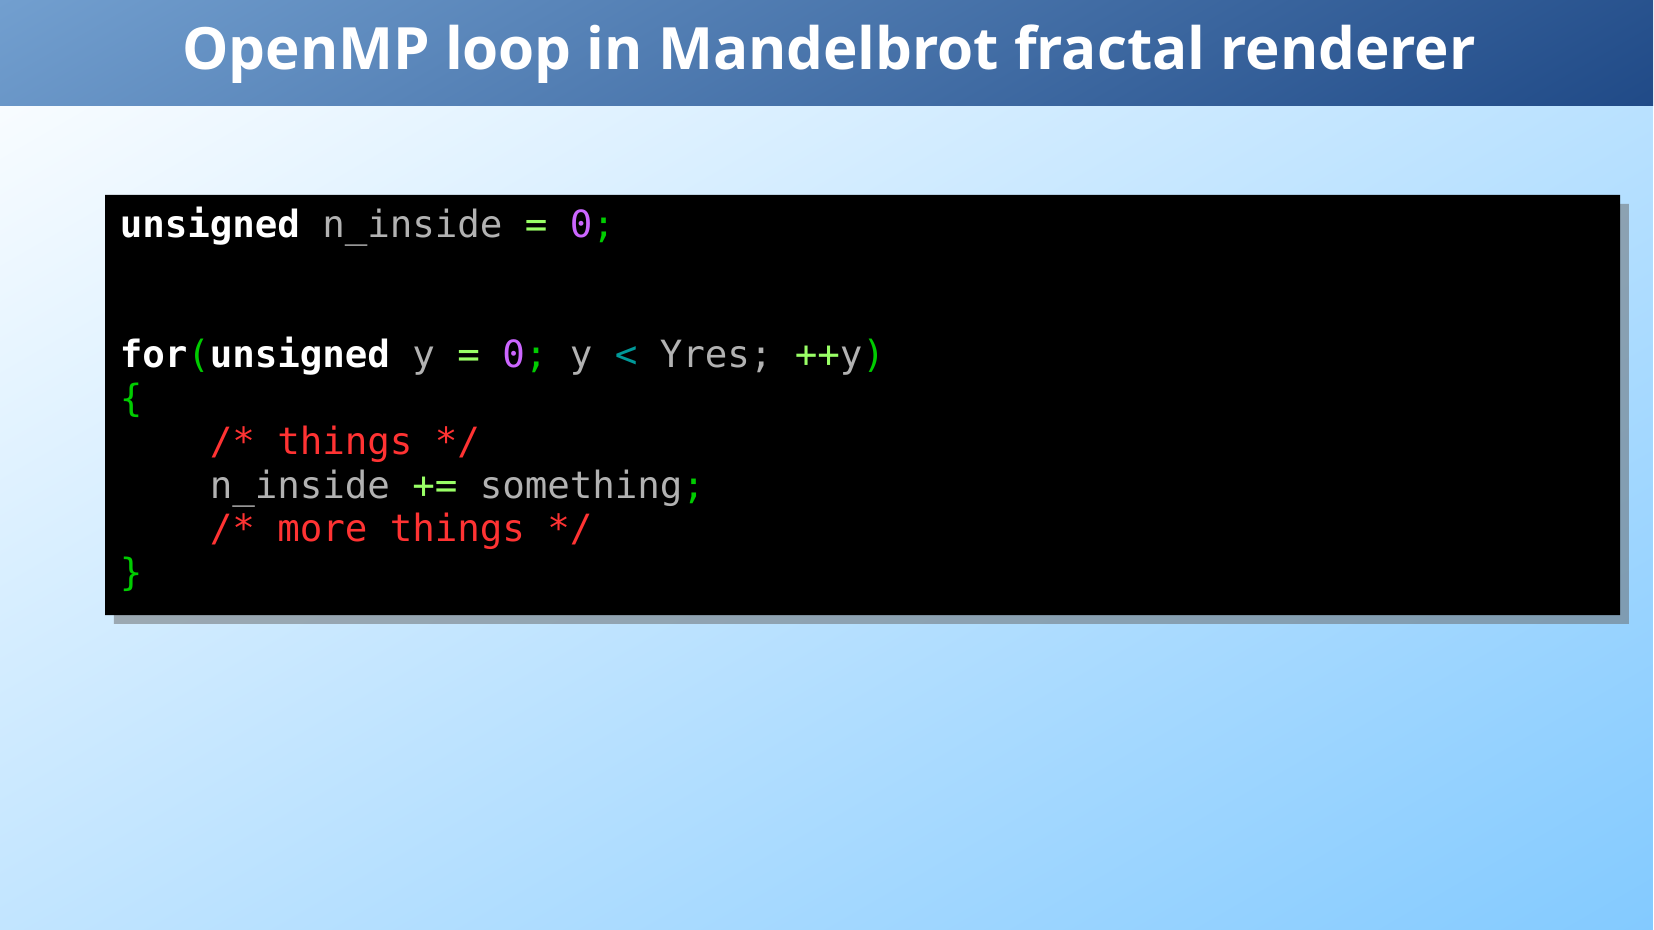

OpenMP loop in Mandelbrot fractal renderer
unsigned n_inside = 0;
for(unsigned y = 0; y < Yres; ++y)
{
 /* things */
 n_inside += something;
 /* more things */
}